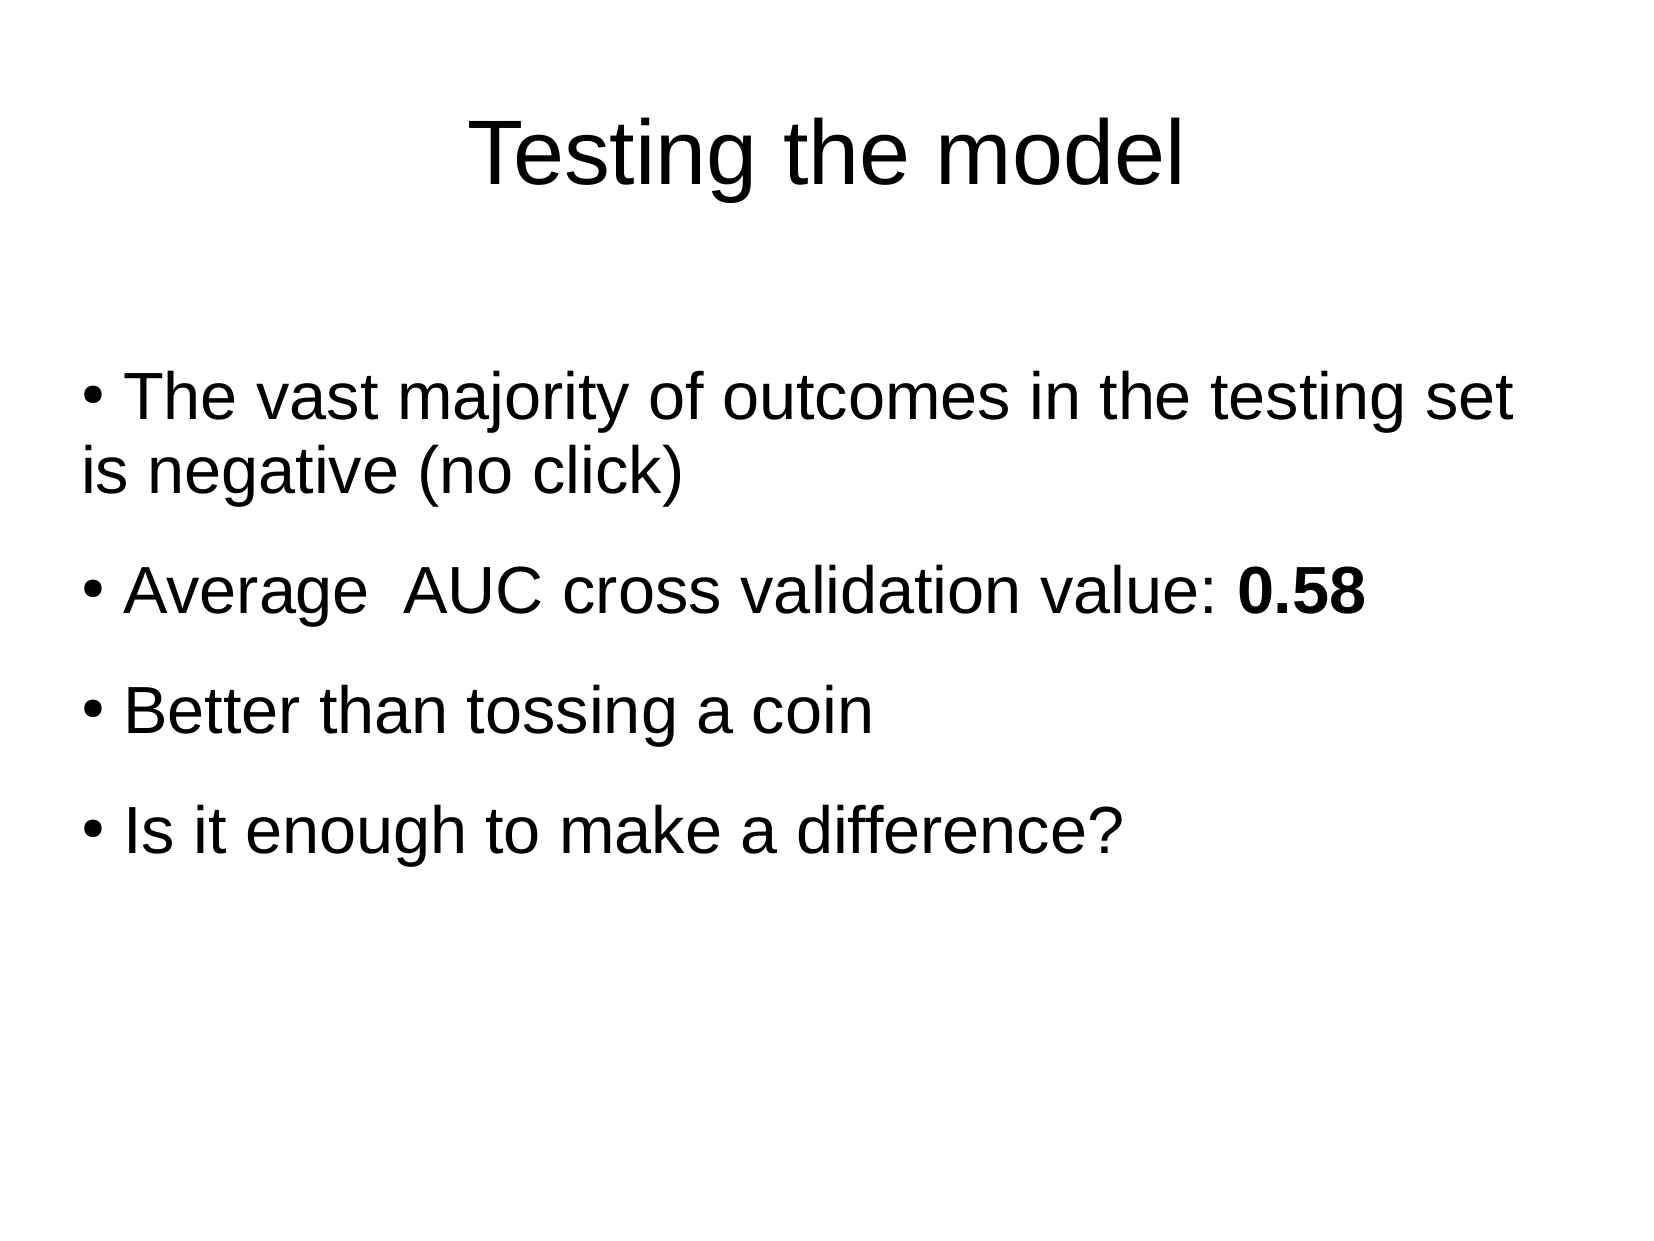

# Testing the model
 The vast majority of outcomes in the testing set is negative (no click)
 Average AUC cross validation value: 0.58
 Better than tossing a coin
 Is it enough to make a difference?